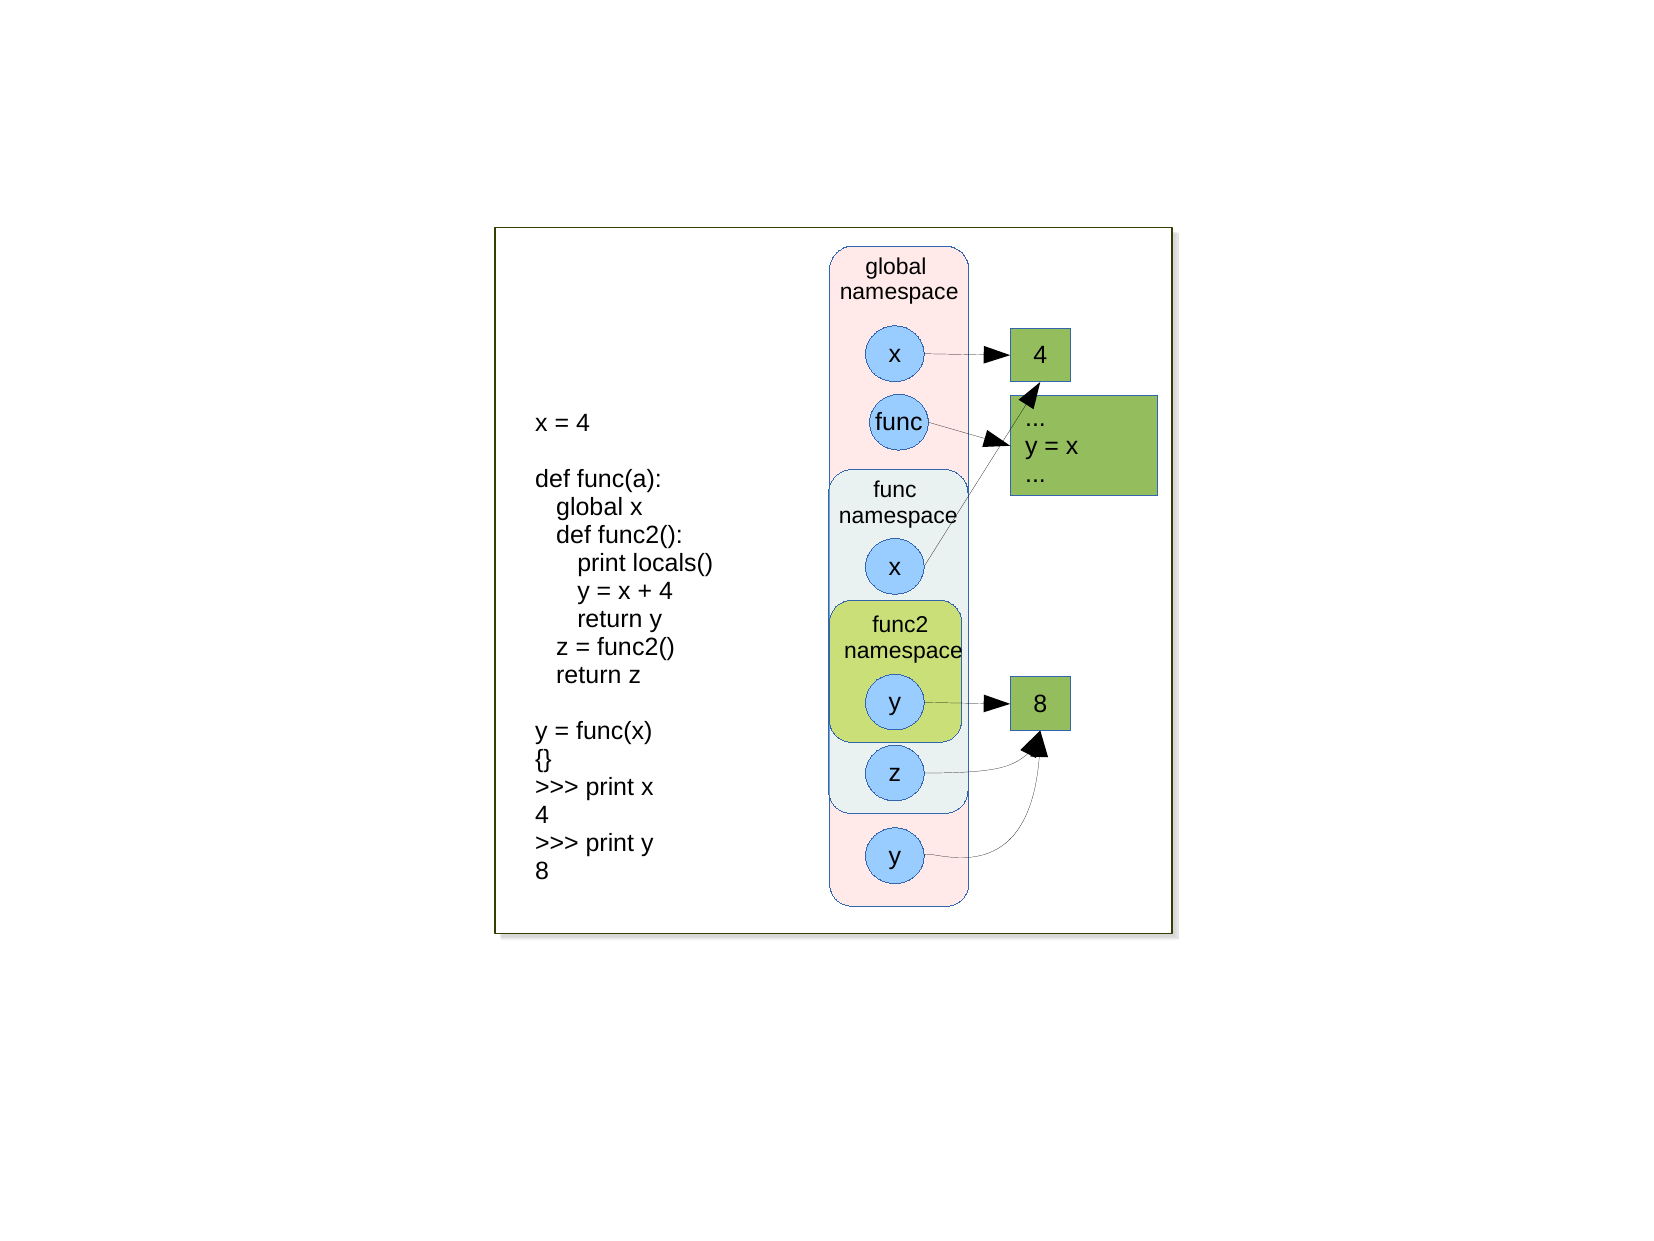

global
namespace
x
4
func
...
y = x
...
 x = 4
 def func(a):
 global x
 def func2():
 print locals()
 y = x + 4
 return y
 z = func2()
 return z
 y = func(x)
 {}
 >>> print x
 4
 >>> print y
 8
func
namespace
x
func2
namespace
y
8
z
y